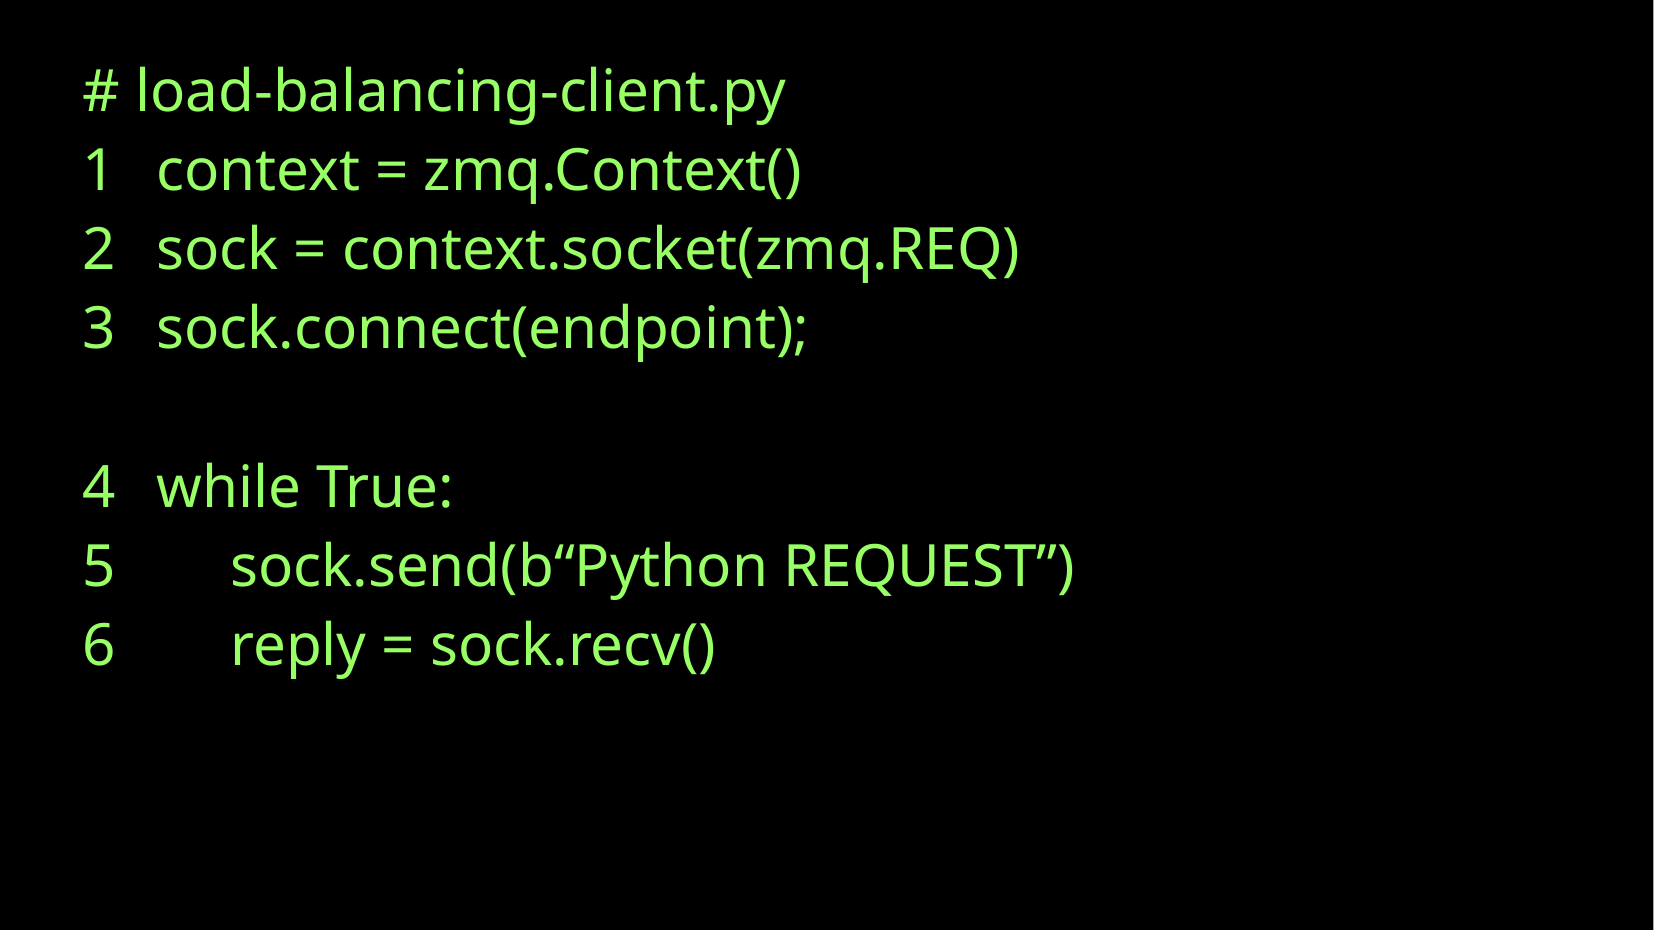

# # load-balancing-client.py
1	context = zmq.Context()
2	sock = context.socket(zmq.REQ)
3	sock.connect(endpoint);
4	while True:
5		sock.send(b“Python REQUEST”)
6		reply = sock.recv()